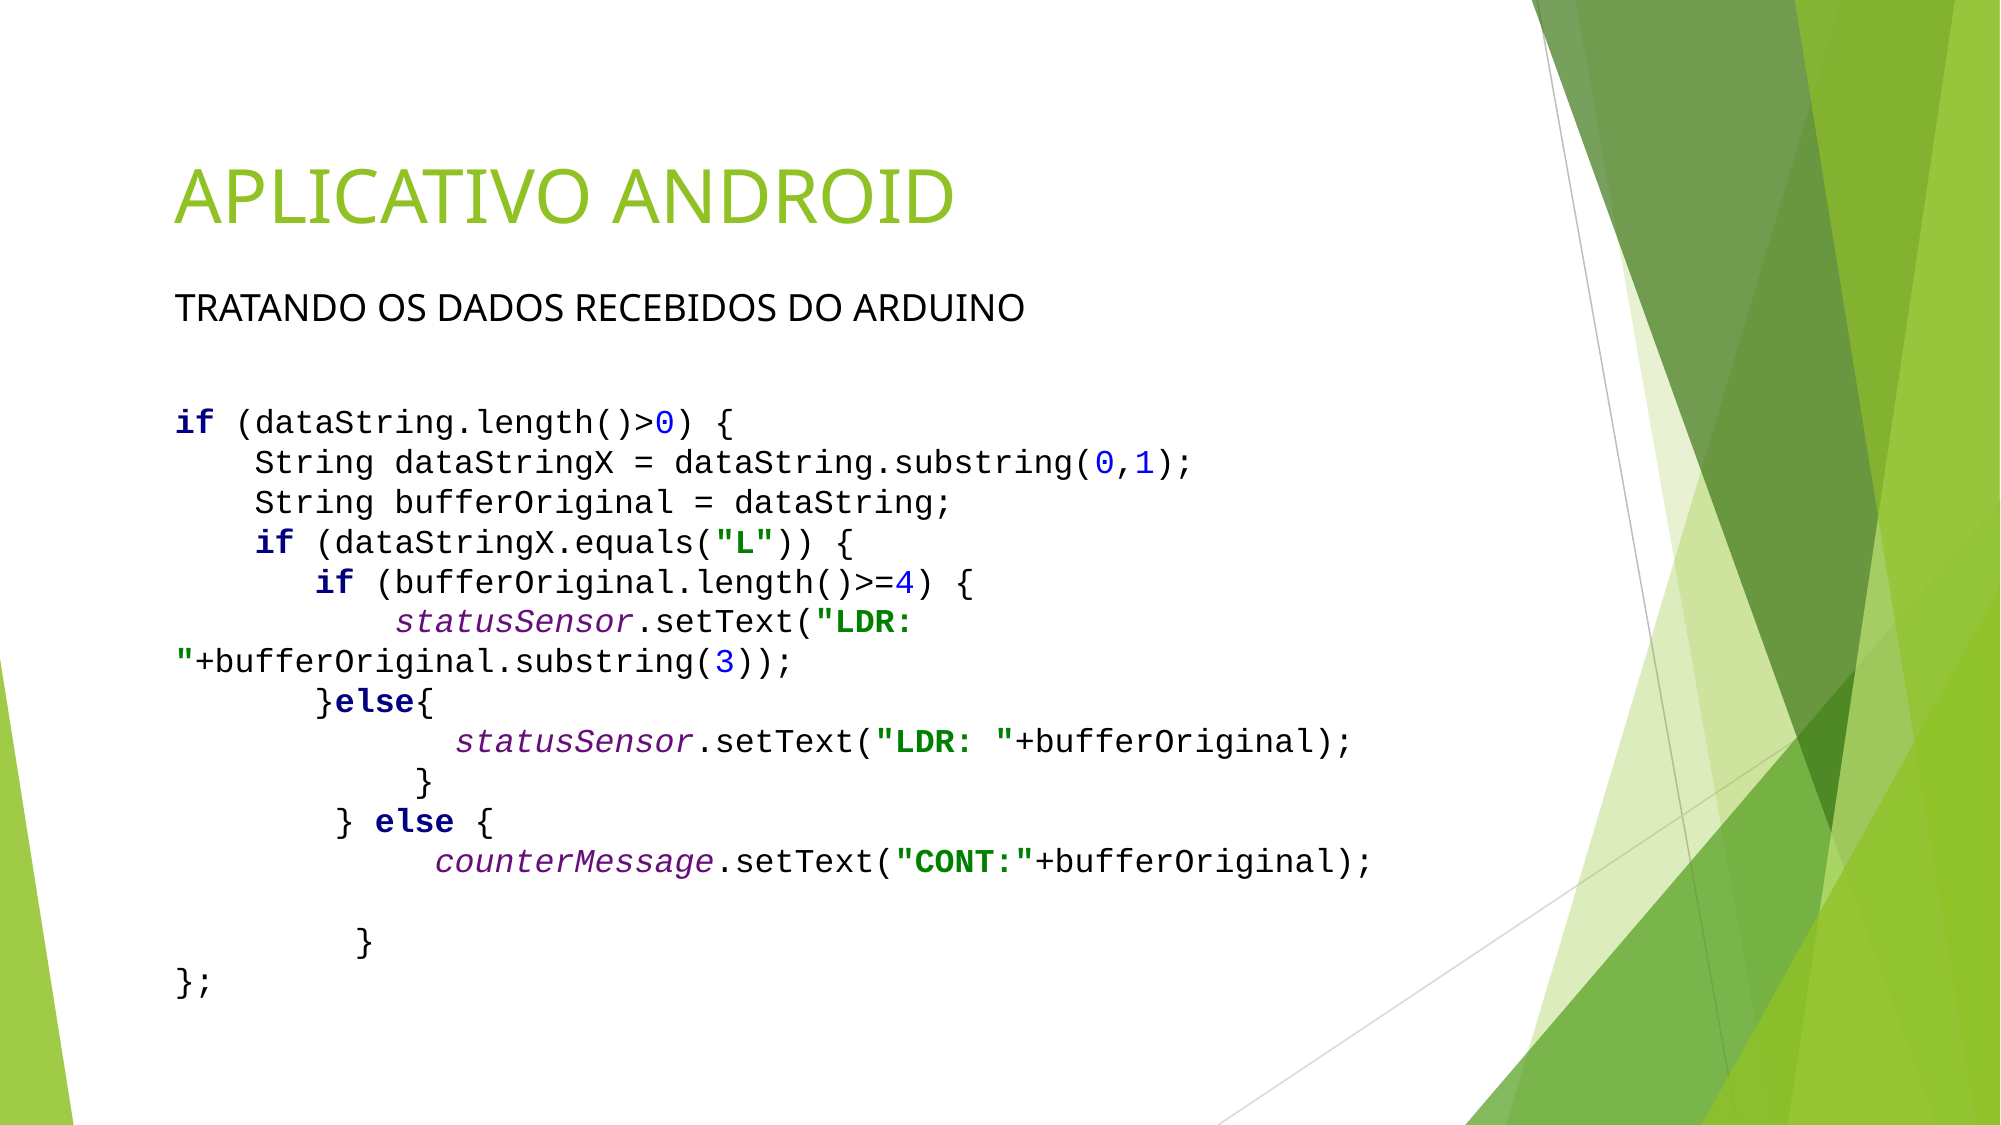

# APLICATIVO ANDROID
TRATANDO OS DADOS RECEBIDOS DO ARDUINO
if (dataString.length()>0) {
 String dataStringX = dataString.substring(0,1);
 String bufferOriginal = dataString;
 if (dataStringX.equals("L")) {
 if (bufferOriginal.length()>=4) {
 statusSensor.setText("LDR: "+bufferOriginal.substring(3));
 }else{
 statusSensor.setText("LDR: "+bufferOriginal);
 }
 } else {
 counterMessage.setText("CONT:"+bufferOriginal);
 }
};